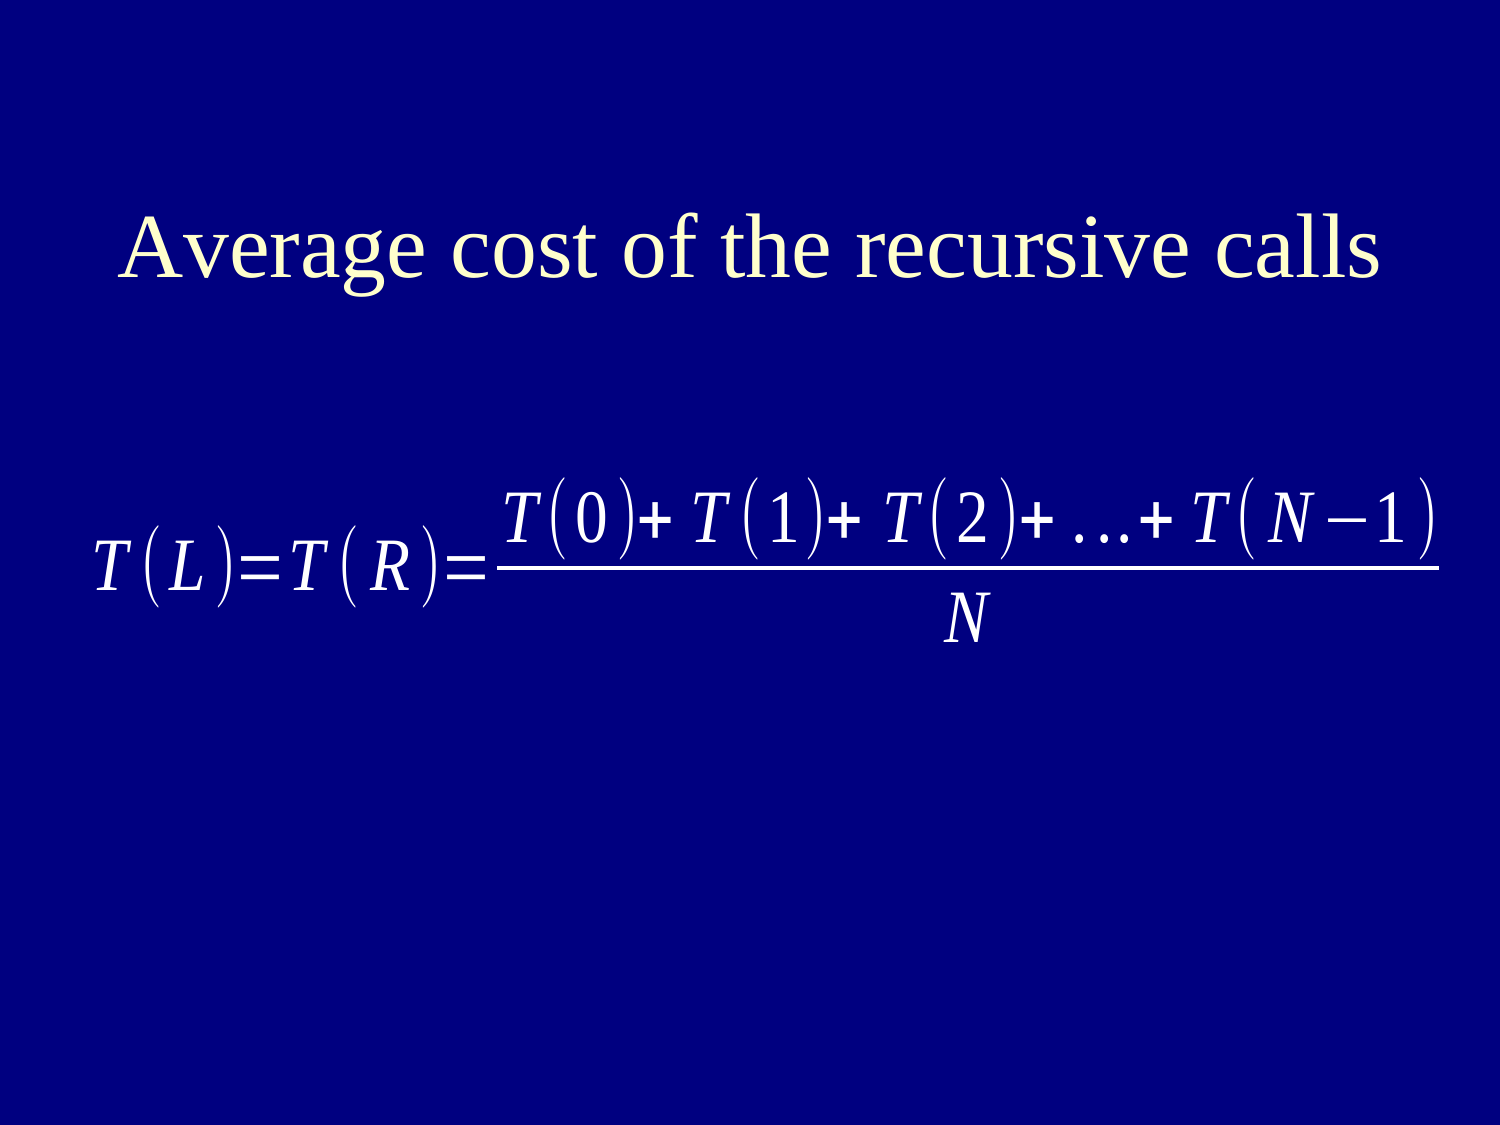

# Average cost of the recursive calls